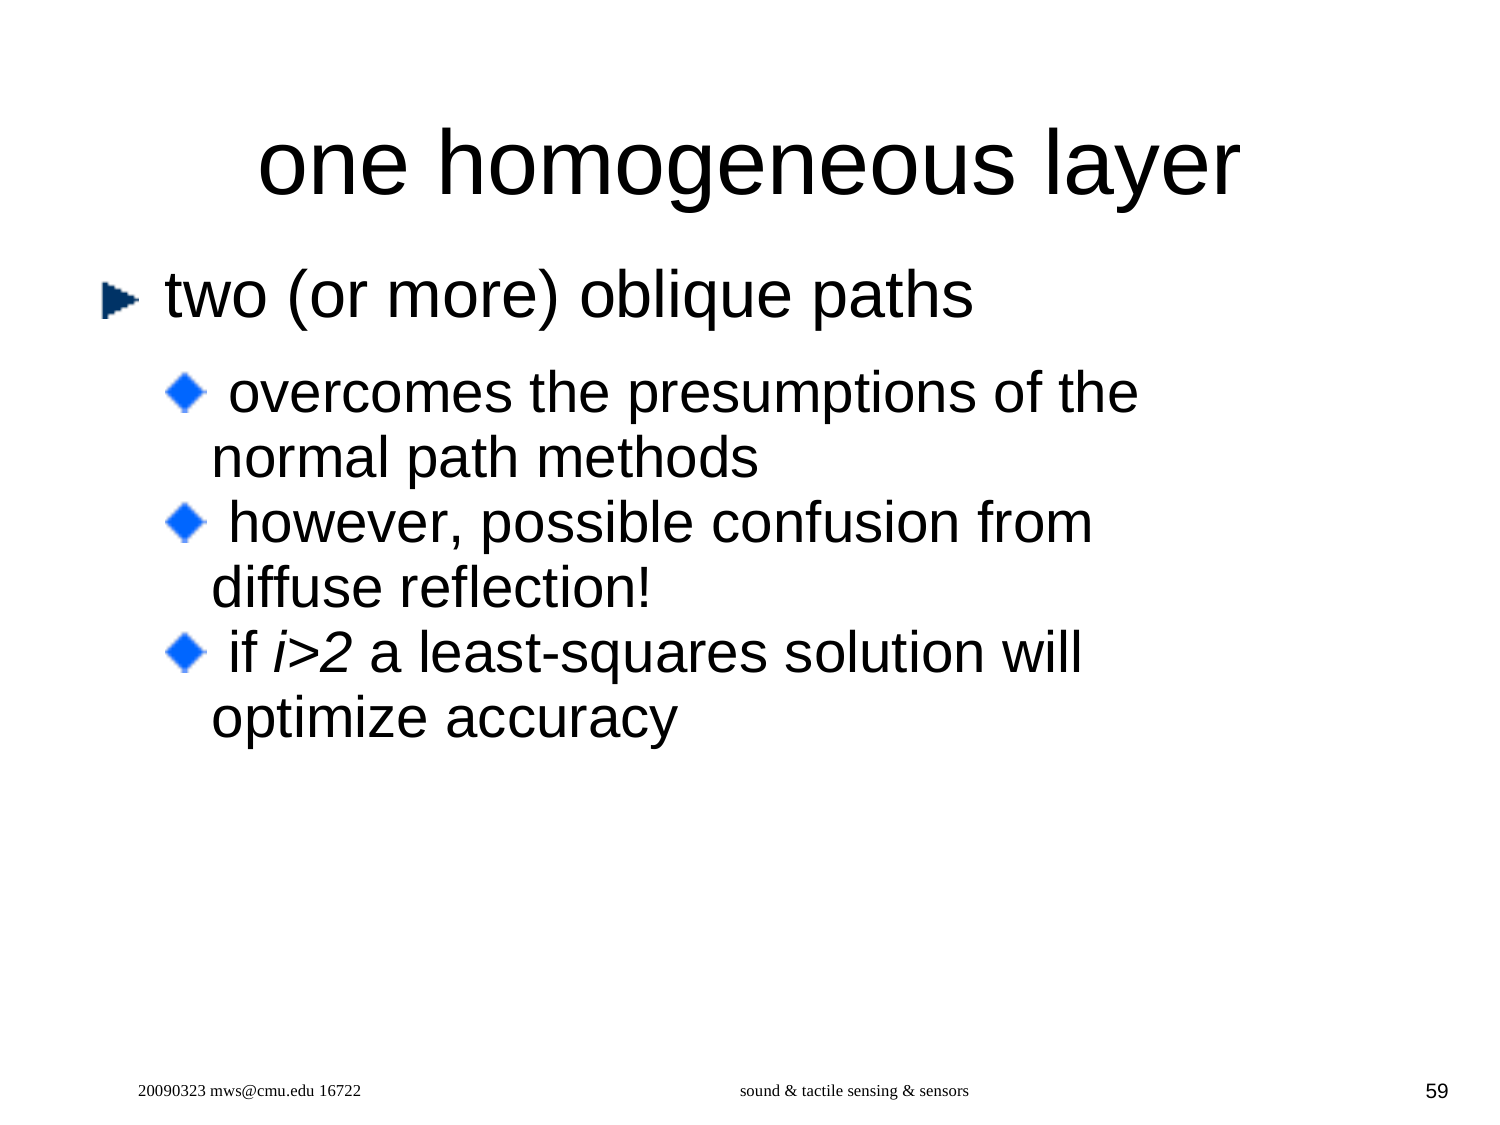

one homogeneous layer
# two (or more) oblique paths
 overcomes the presumptions of the
normal path methods
 however, possible confusion from
diffuse reflection!
 if i>2 a least-squares solution will
optimize accuracy
59
20090323 mws@cmu.edu 16722
sound & tactile sensing & sensors